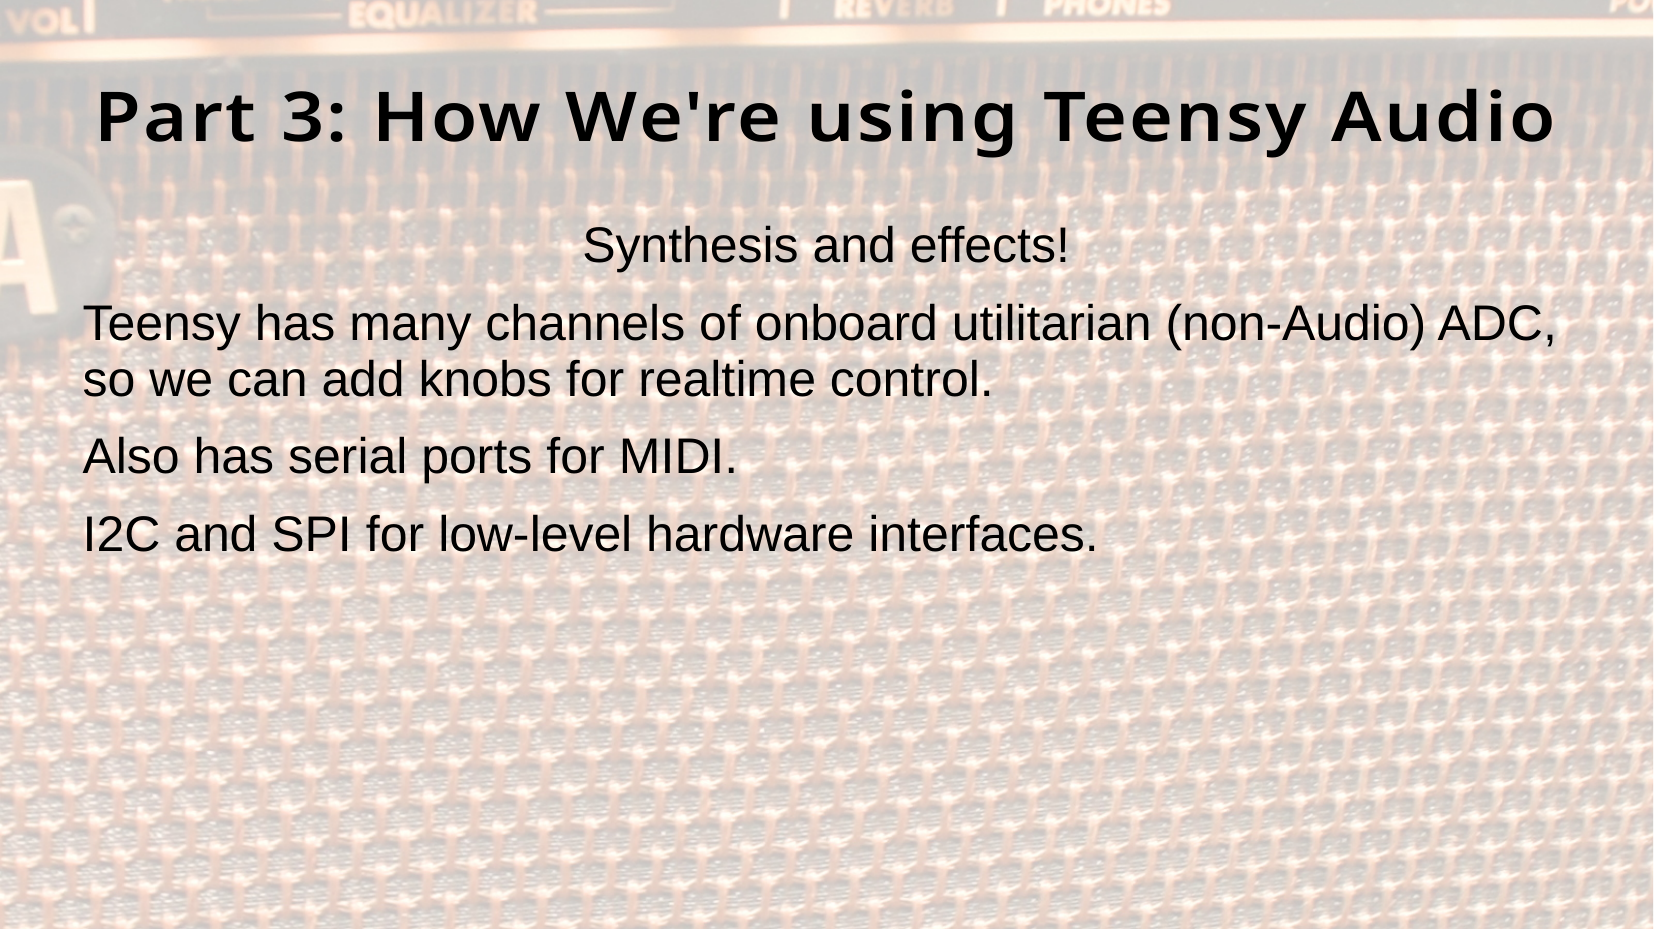

# Part 3: How We're using Teensy Audio
Synthesis and effects!
Teensy has many channels of onboard utilitarian (non-Audio) ADC, so we can add knobs for realtime control.
Also has serial ports for MIDI.
I2C and SPI for low-level hardware interfaces.